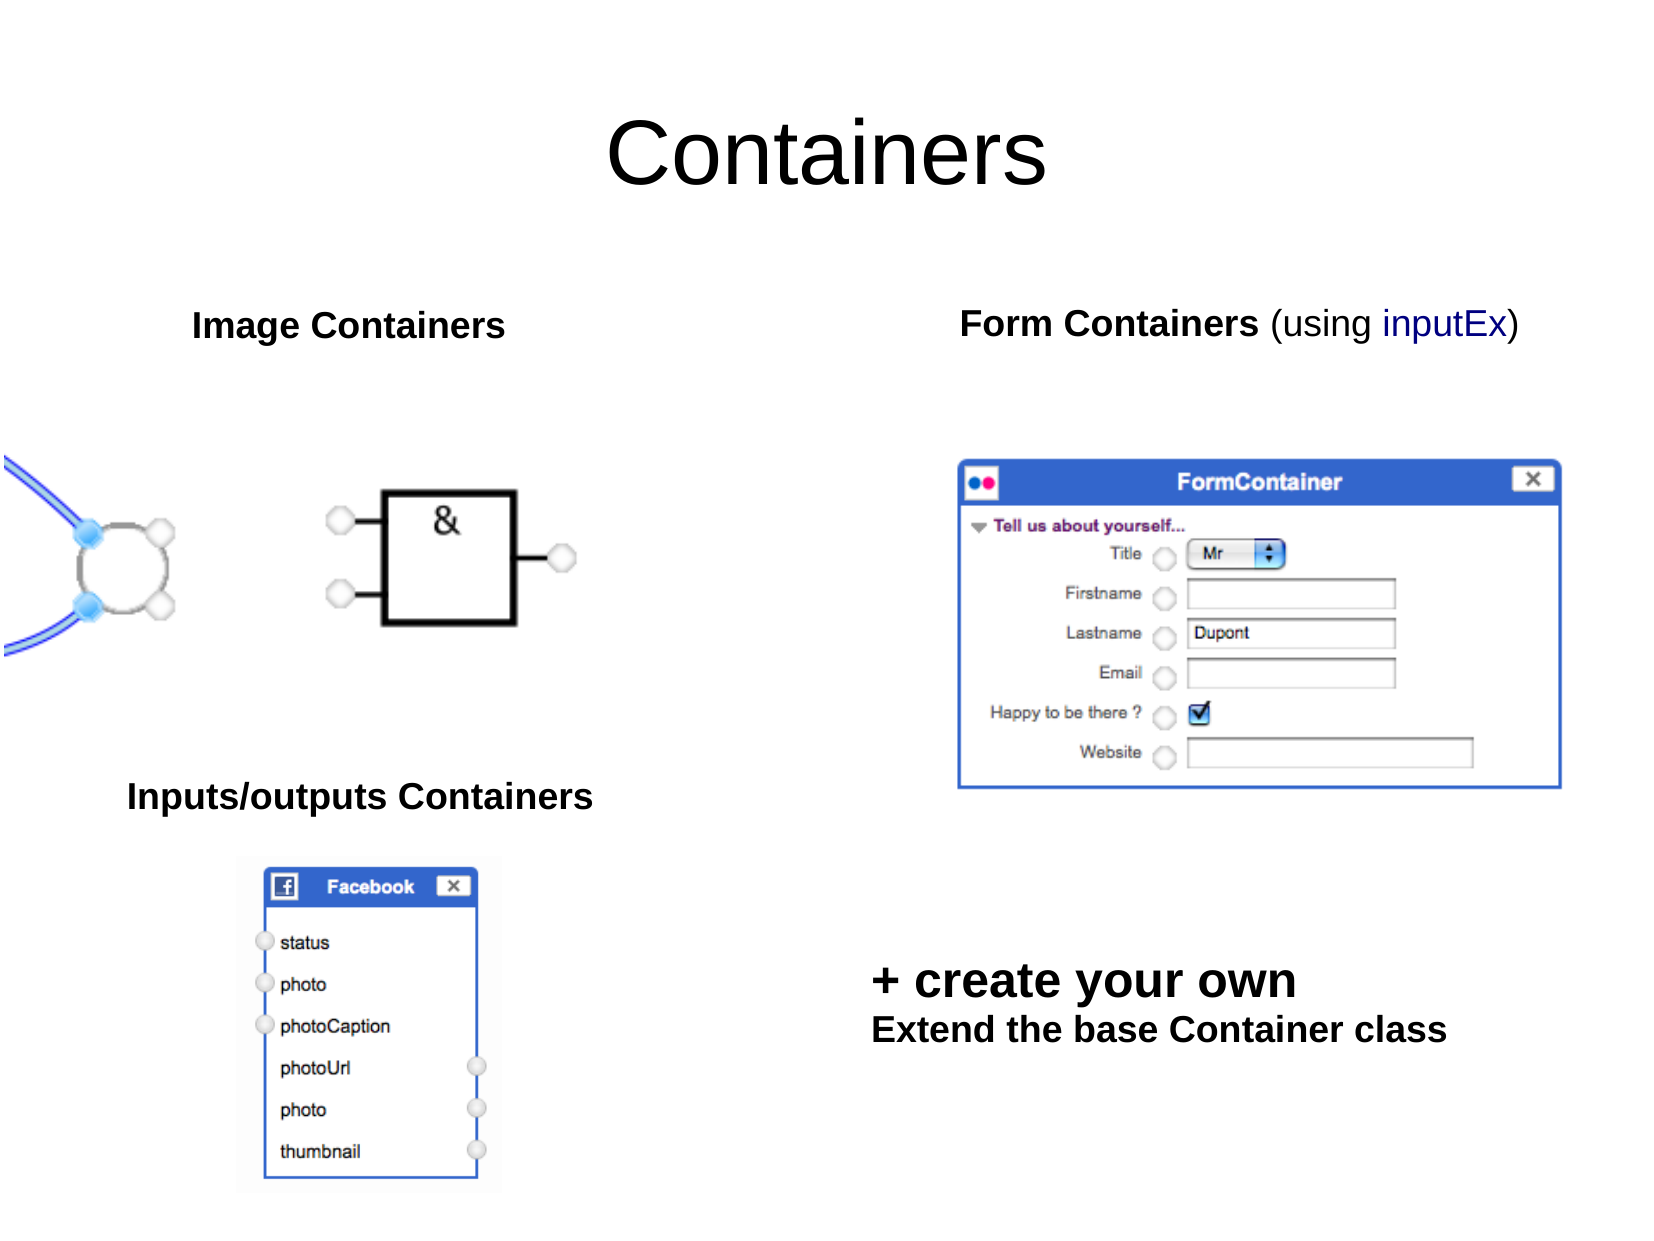

# Containers
Form Containers (using inputEx)
Image Containers
Inputs/outputs Containers
+ create your own
Extend the base Container class